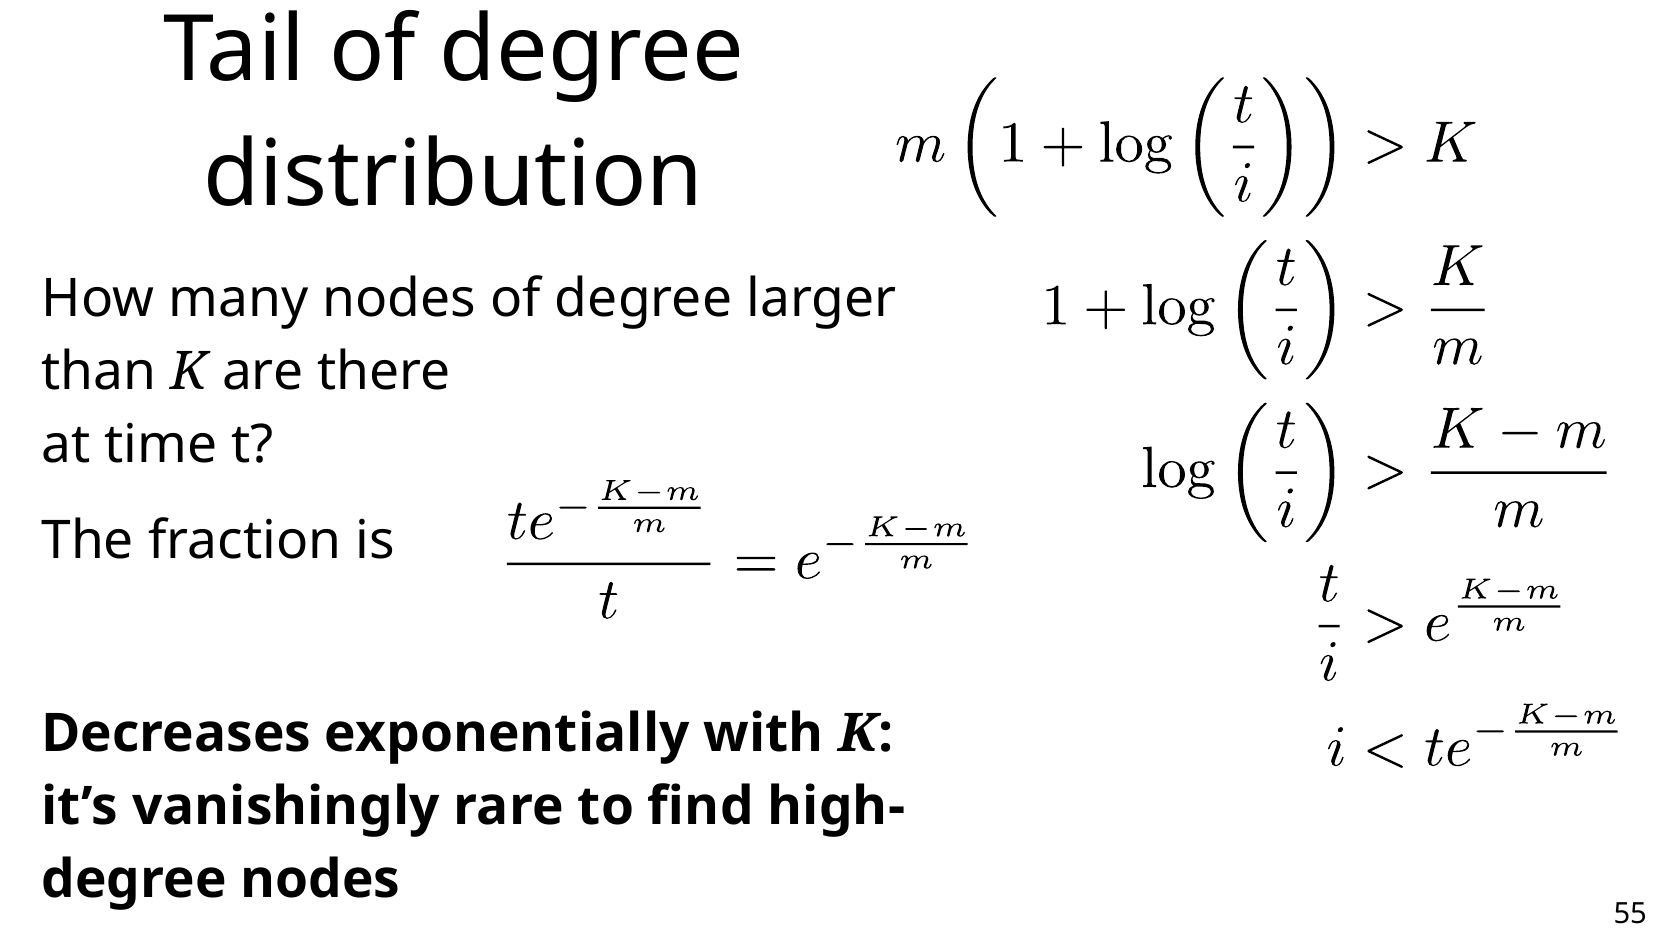

# Tail of degree distribution
How many nodes of degree larger than K are there
at time t?
The fraction is
Decreases exponentially with K: it’s vanishingly rare to find high-degree nodes
55